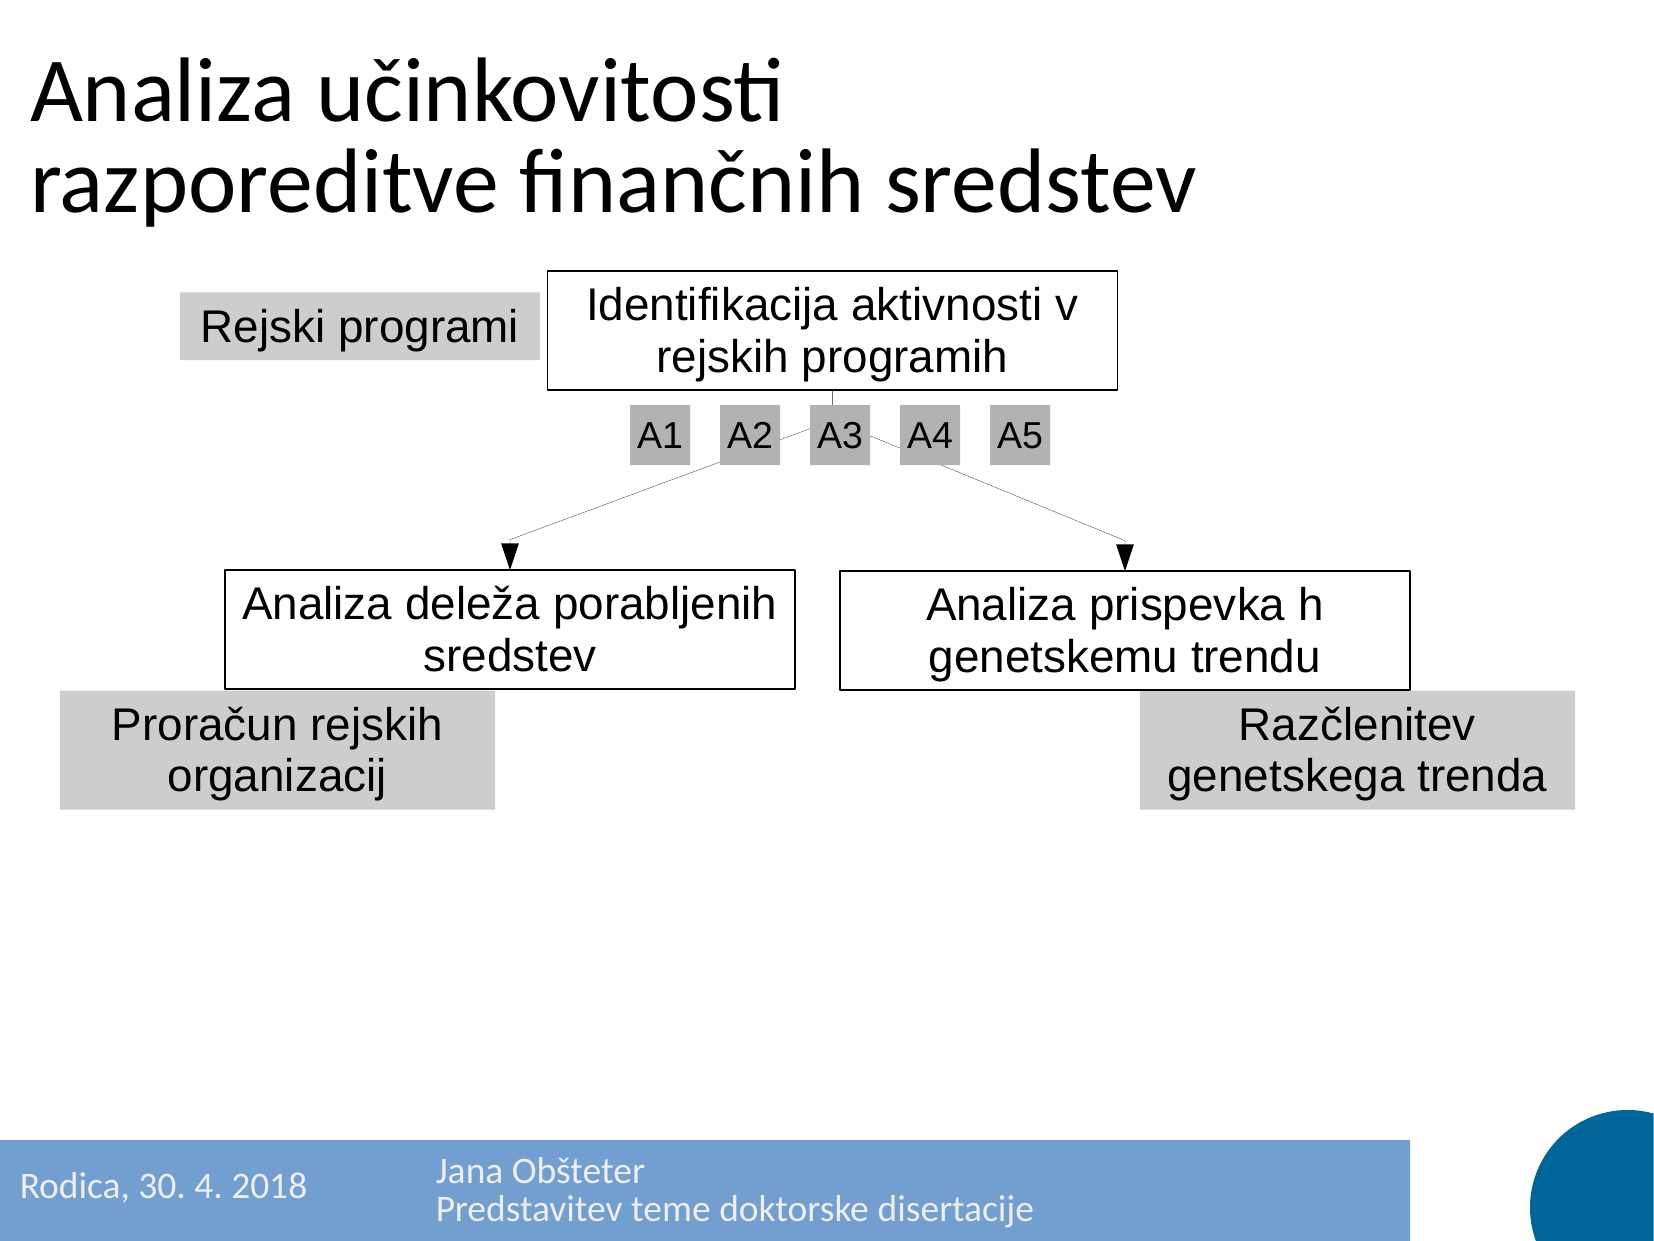

# Analiza učinkovitosti razporeditve finančnih sredstev
Identifikacija aktivnosti v rejskih programih
Rejski programi
A1
A2
A3
A4
A5
Analiza deleža porabljenih sredstev
Analiza prispevka h genetskemu trendu
Proračun rejskih organizacij
Razčlenitev genetskega trenda